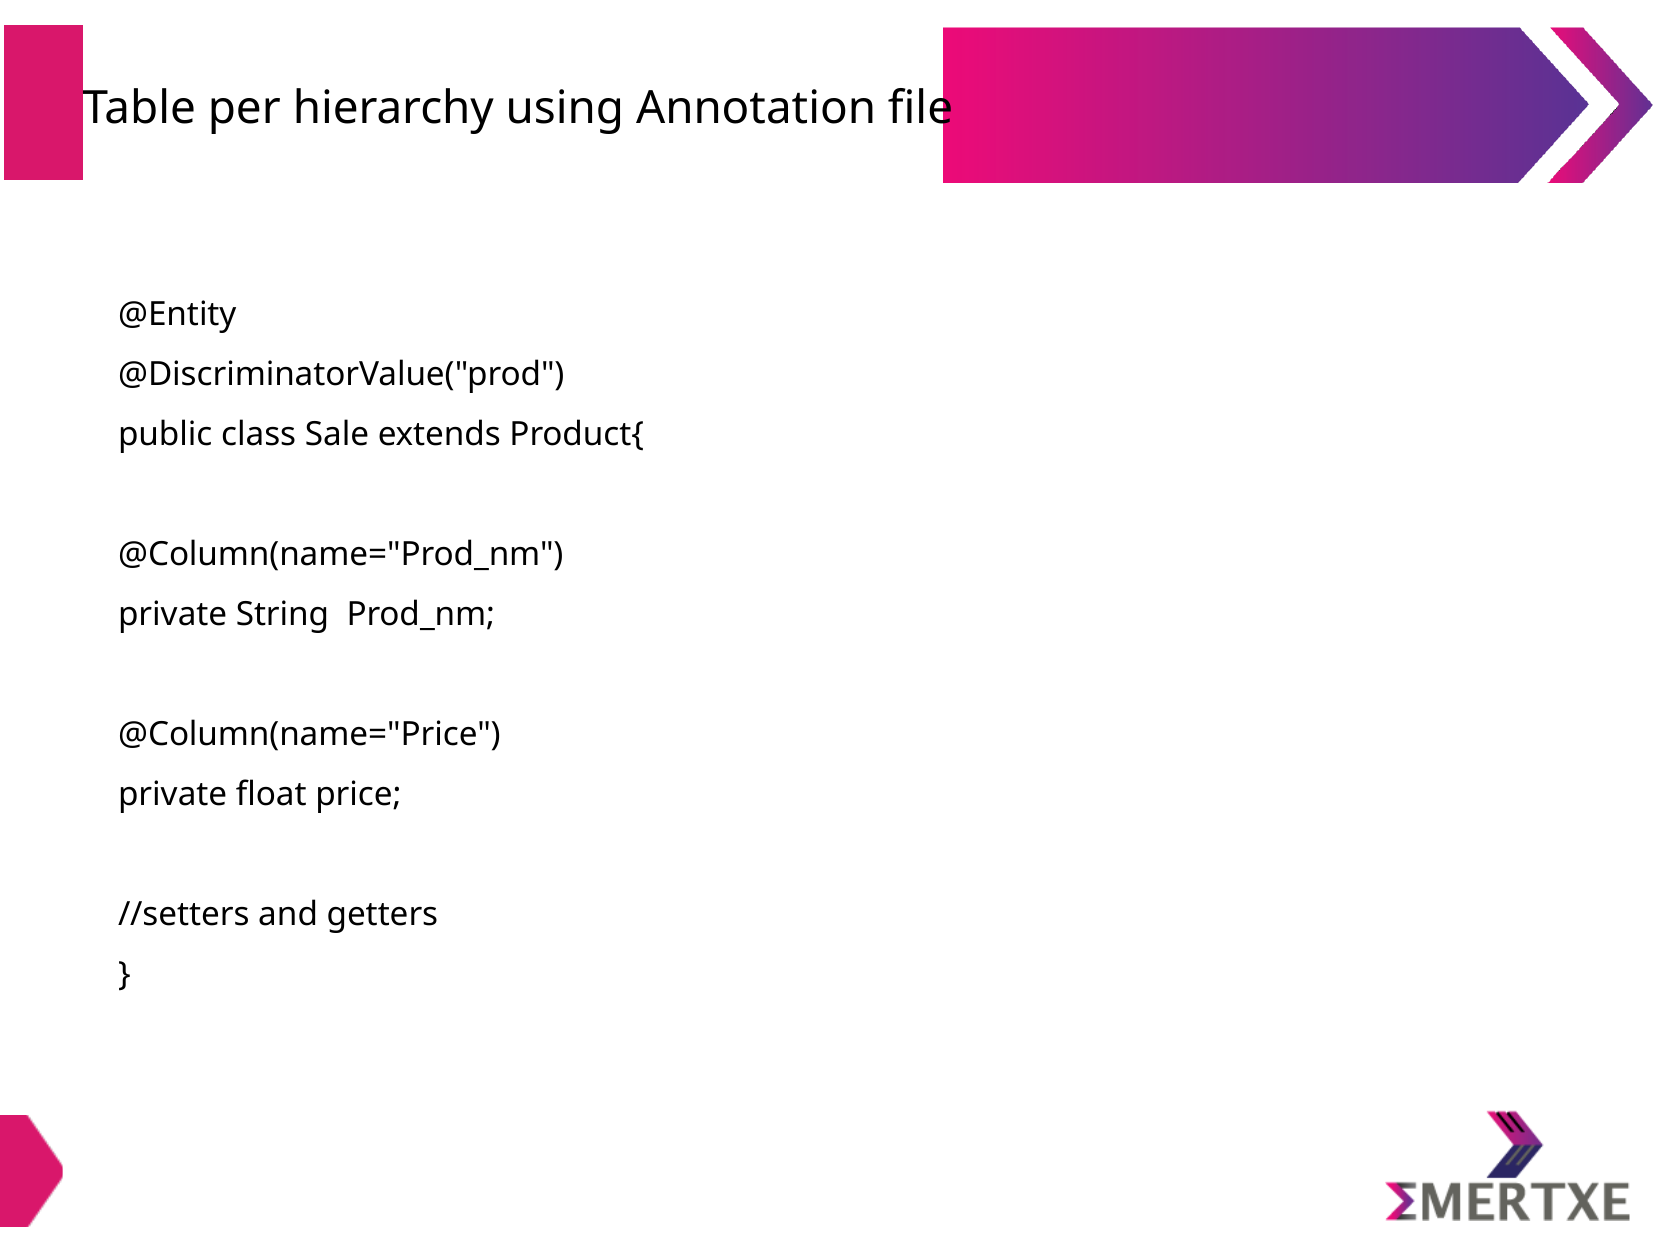

# Table per hierarchy using Annotation file
@Entity
@DiscriminatorValue("prod")
public class Sale extends Product{
@Column(name="Prod_nm")
private String Prod_nm;
@Column(name="Price")
private float price;
//setters and getters
}